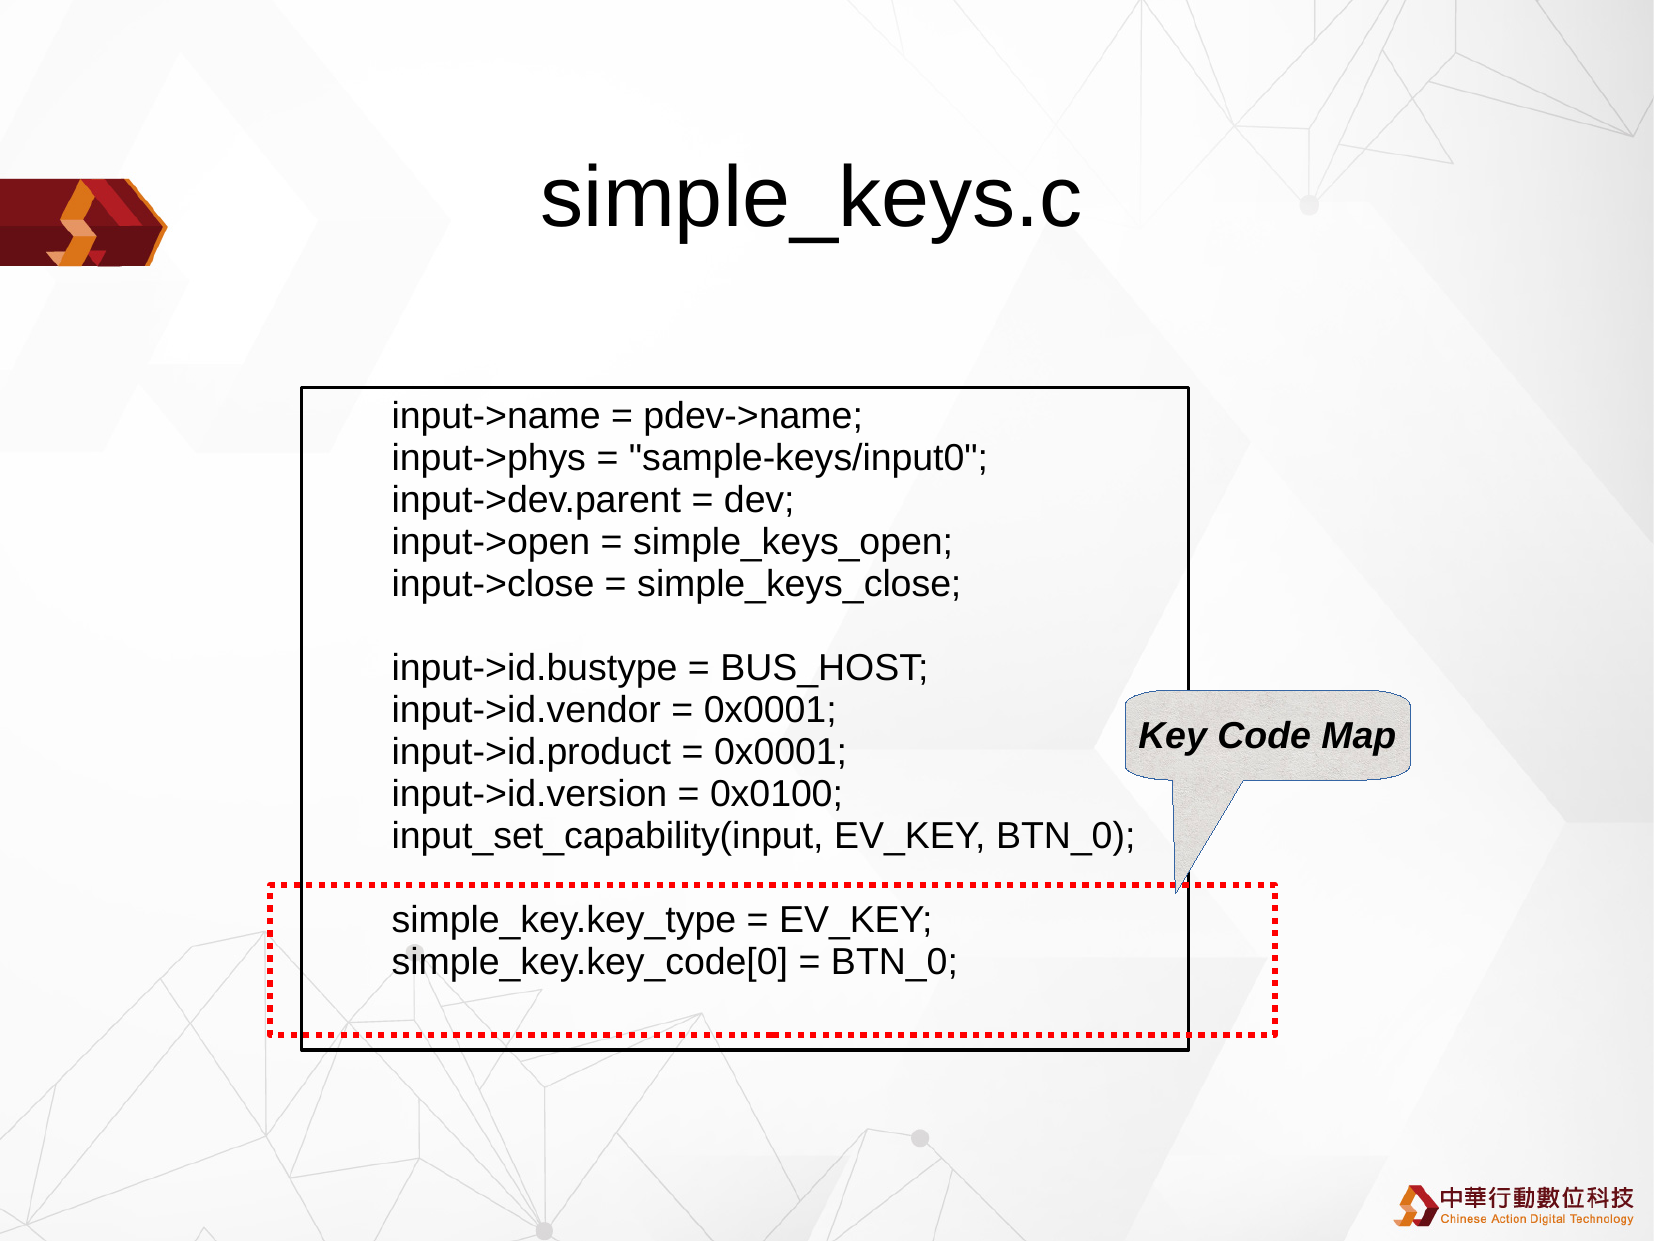

# simple_keys.c
	input->name = pdev->name;
	input->phys = "sample-keys/input0";
	input->dev.parent = dev;
	input->open = simple_keys_open;
	input->close = simple_keys_close;
	input->id.bustype = BUS_HOST;
	input->id.vendor = 0x0001;
	input->id.product = 0x0001;
	input->id.version = 0x0100;
	input_set_capability(input, EV_KEY, BTN_0);
	simple_key.key_type = EV_KEY;
	simple_key.key_code[0] = BTN_0;
Key Code Map